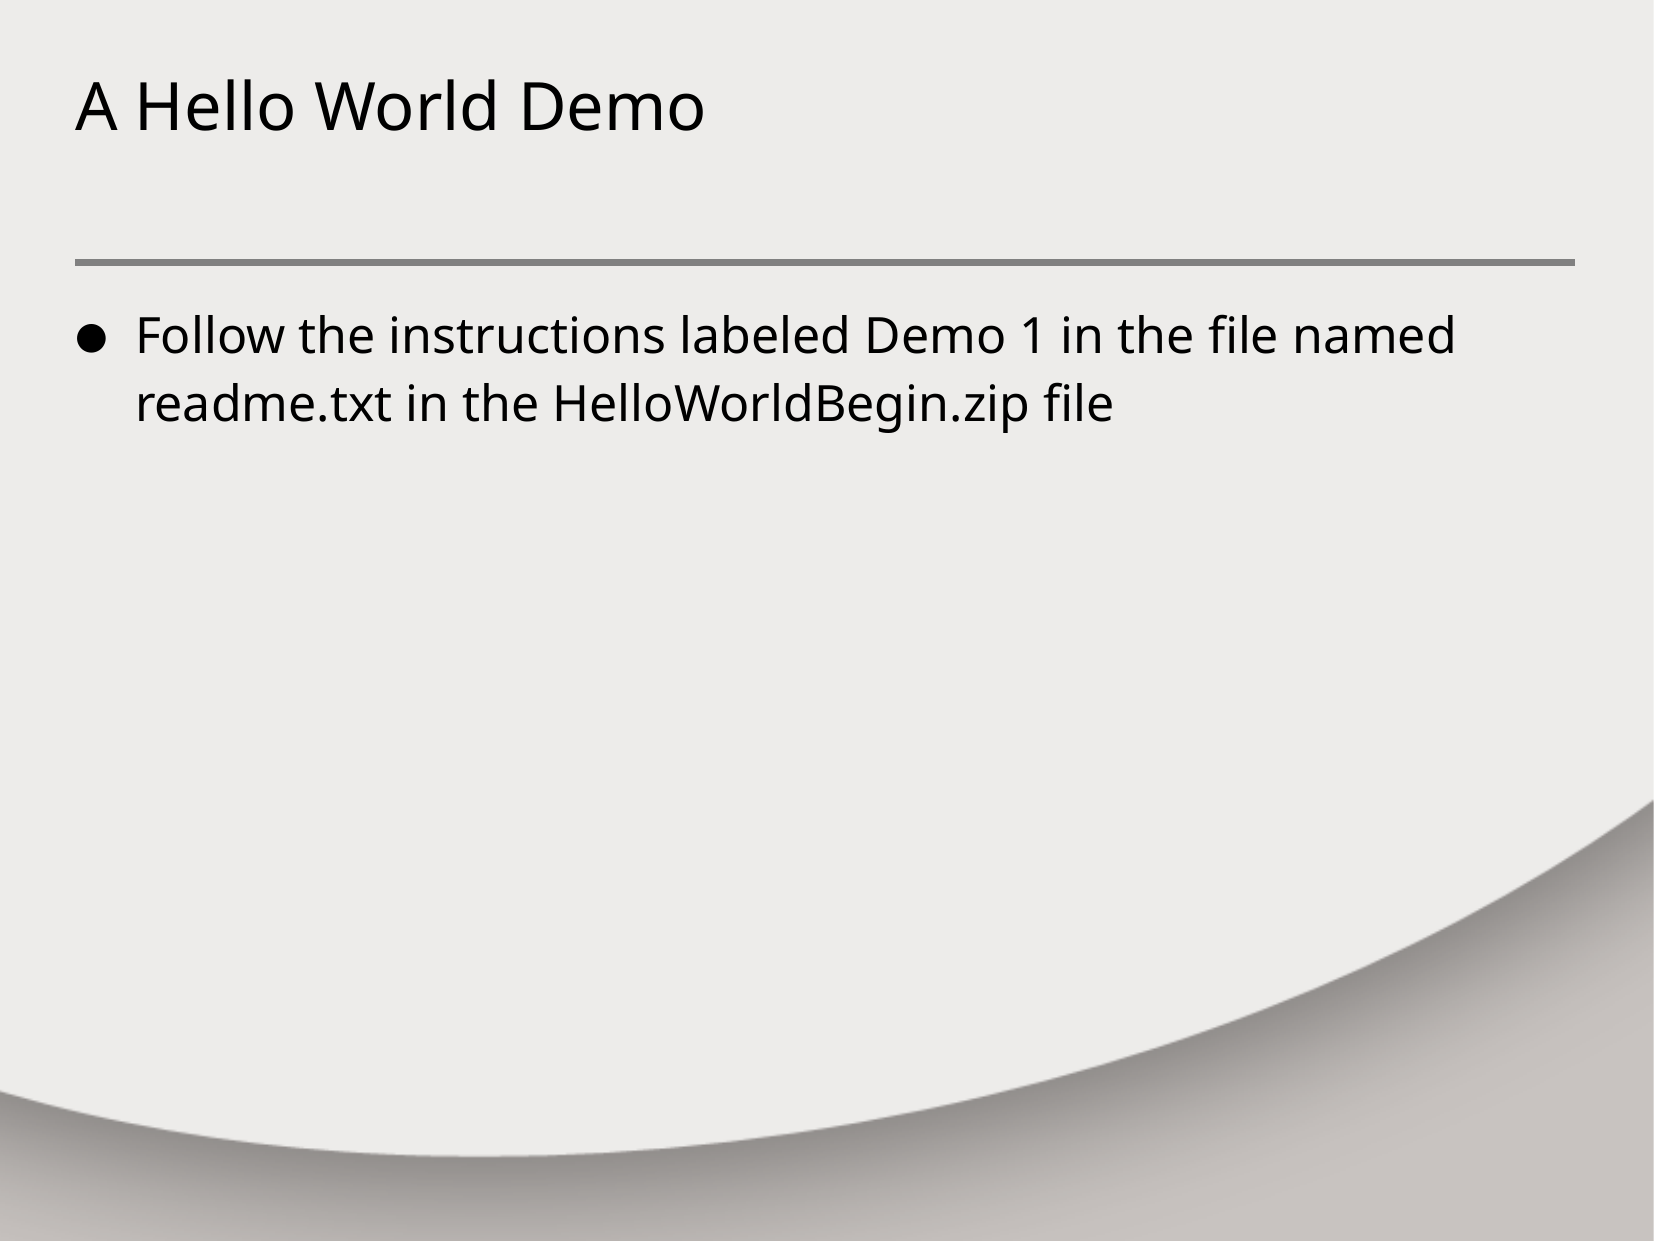

# A Hello World Demo
Follow the instructions labeled Demo 1 in the file named readme.txt in the HelloWorldBegin.zip file